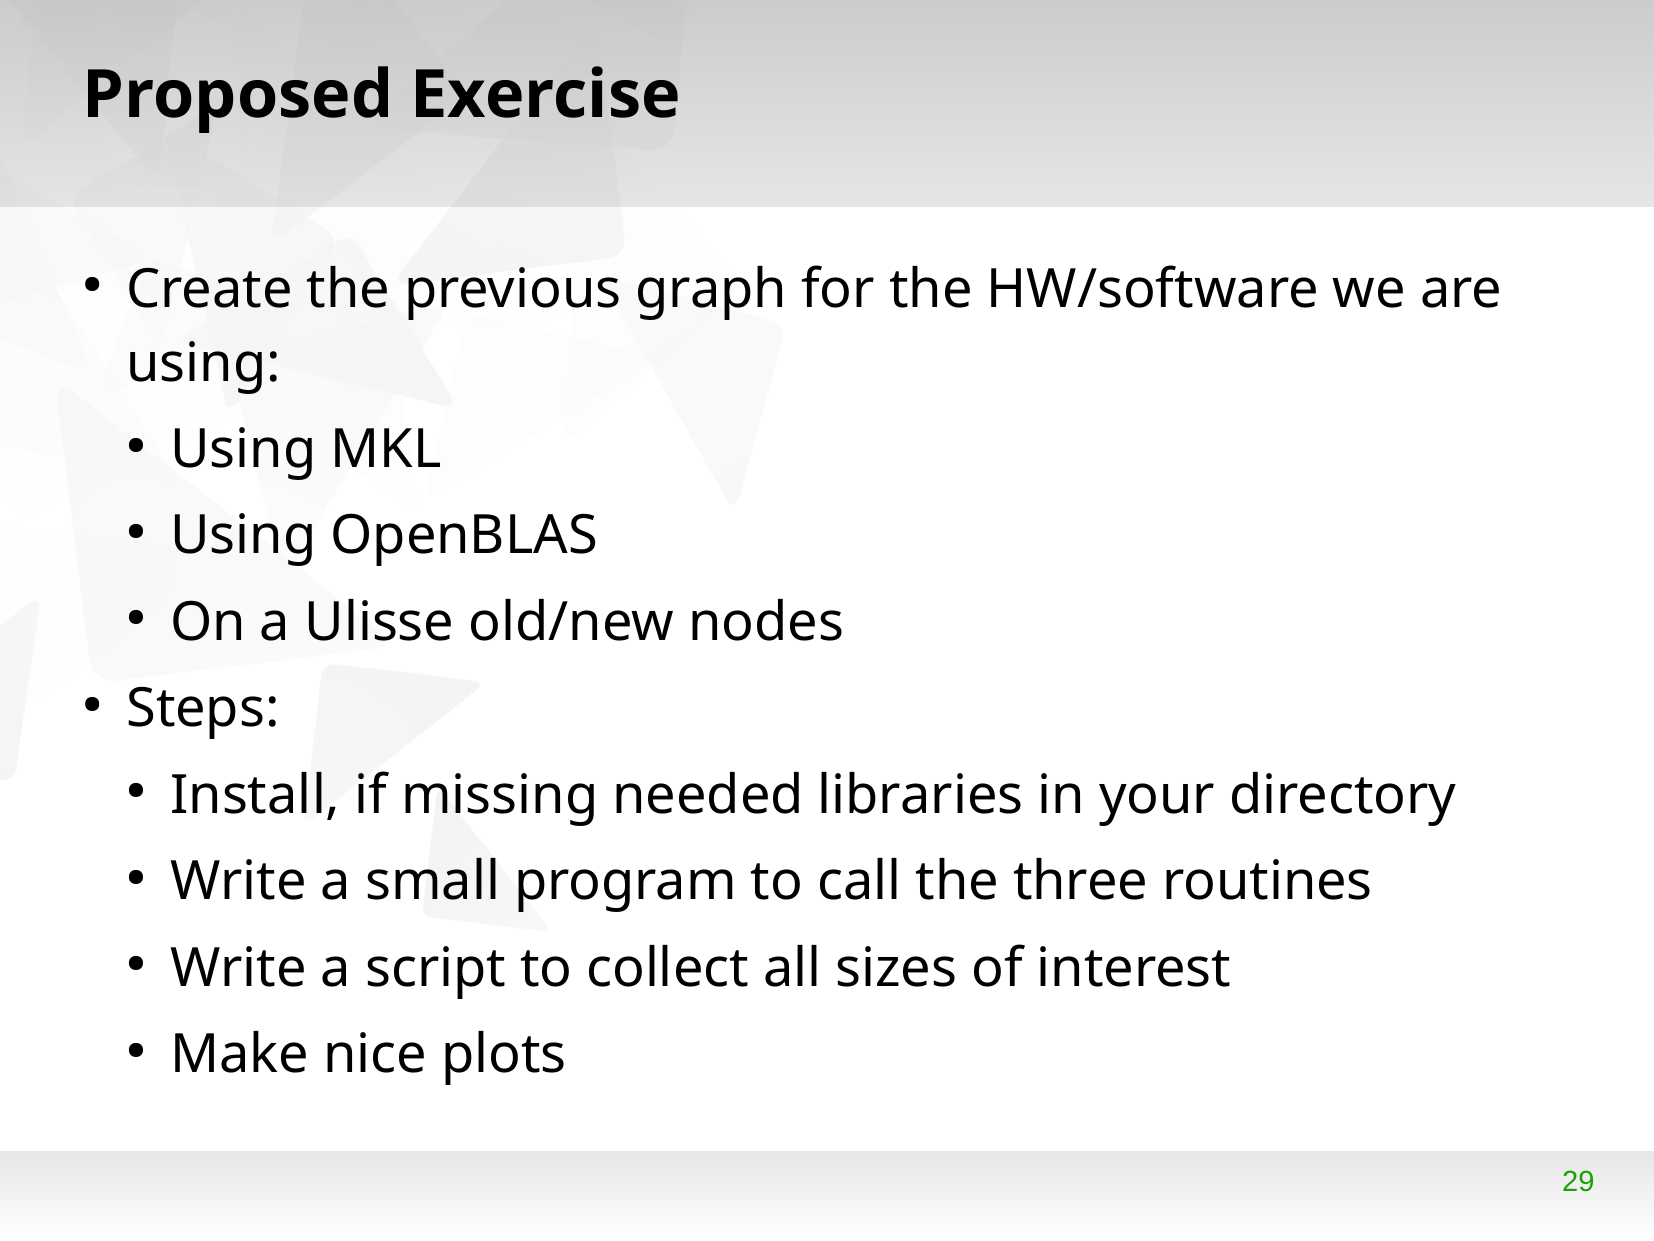

# Proposed Exercise
Create the previous graph for the HW/software we are using:
Using MKL
Using OpenBLAS
On a Ulisse old/new nodes
Steps:
Install, if missing needed libraries in your directory
Write a small program to call the three routines
Write a script to collect all sizes of interest
Make nice plots
29